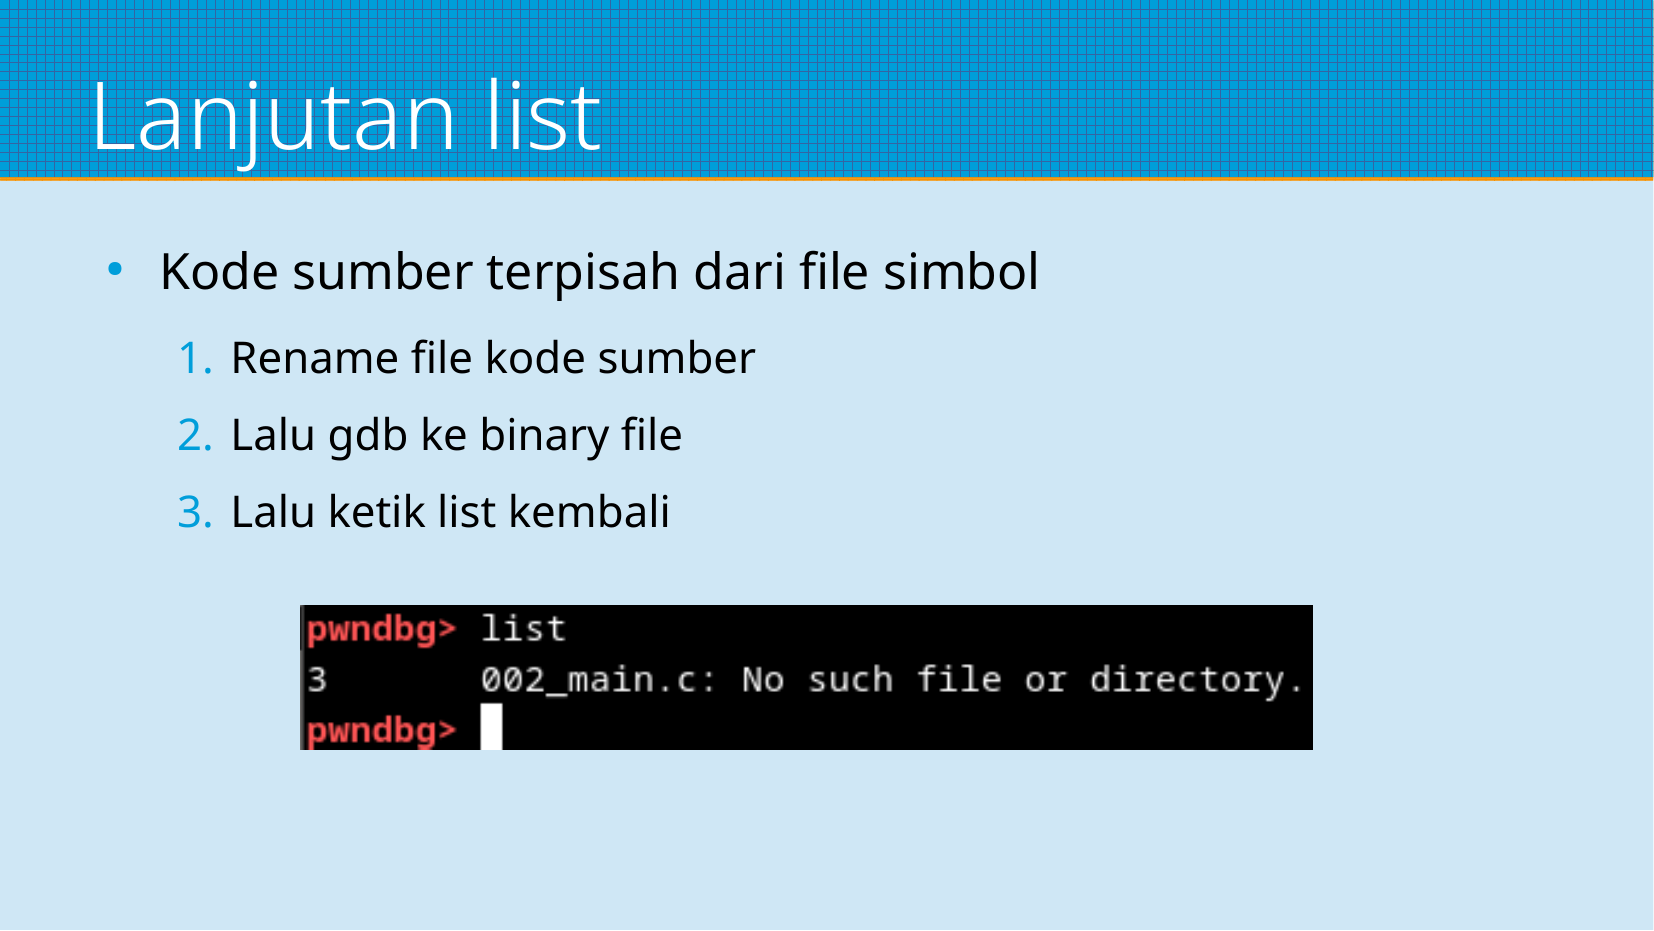

# Lanjutan list
Kode sumber terpisah dari file simbol
Rename file kode sumber
Lalu gdb ke binary file
Lalu ketik list kembali